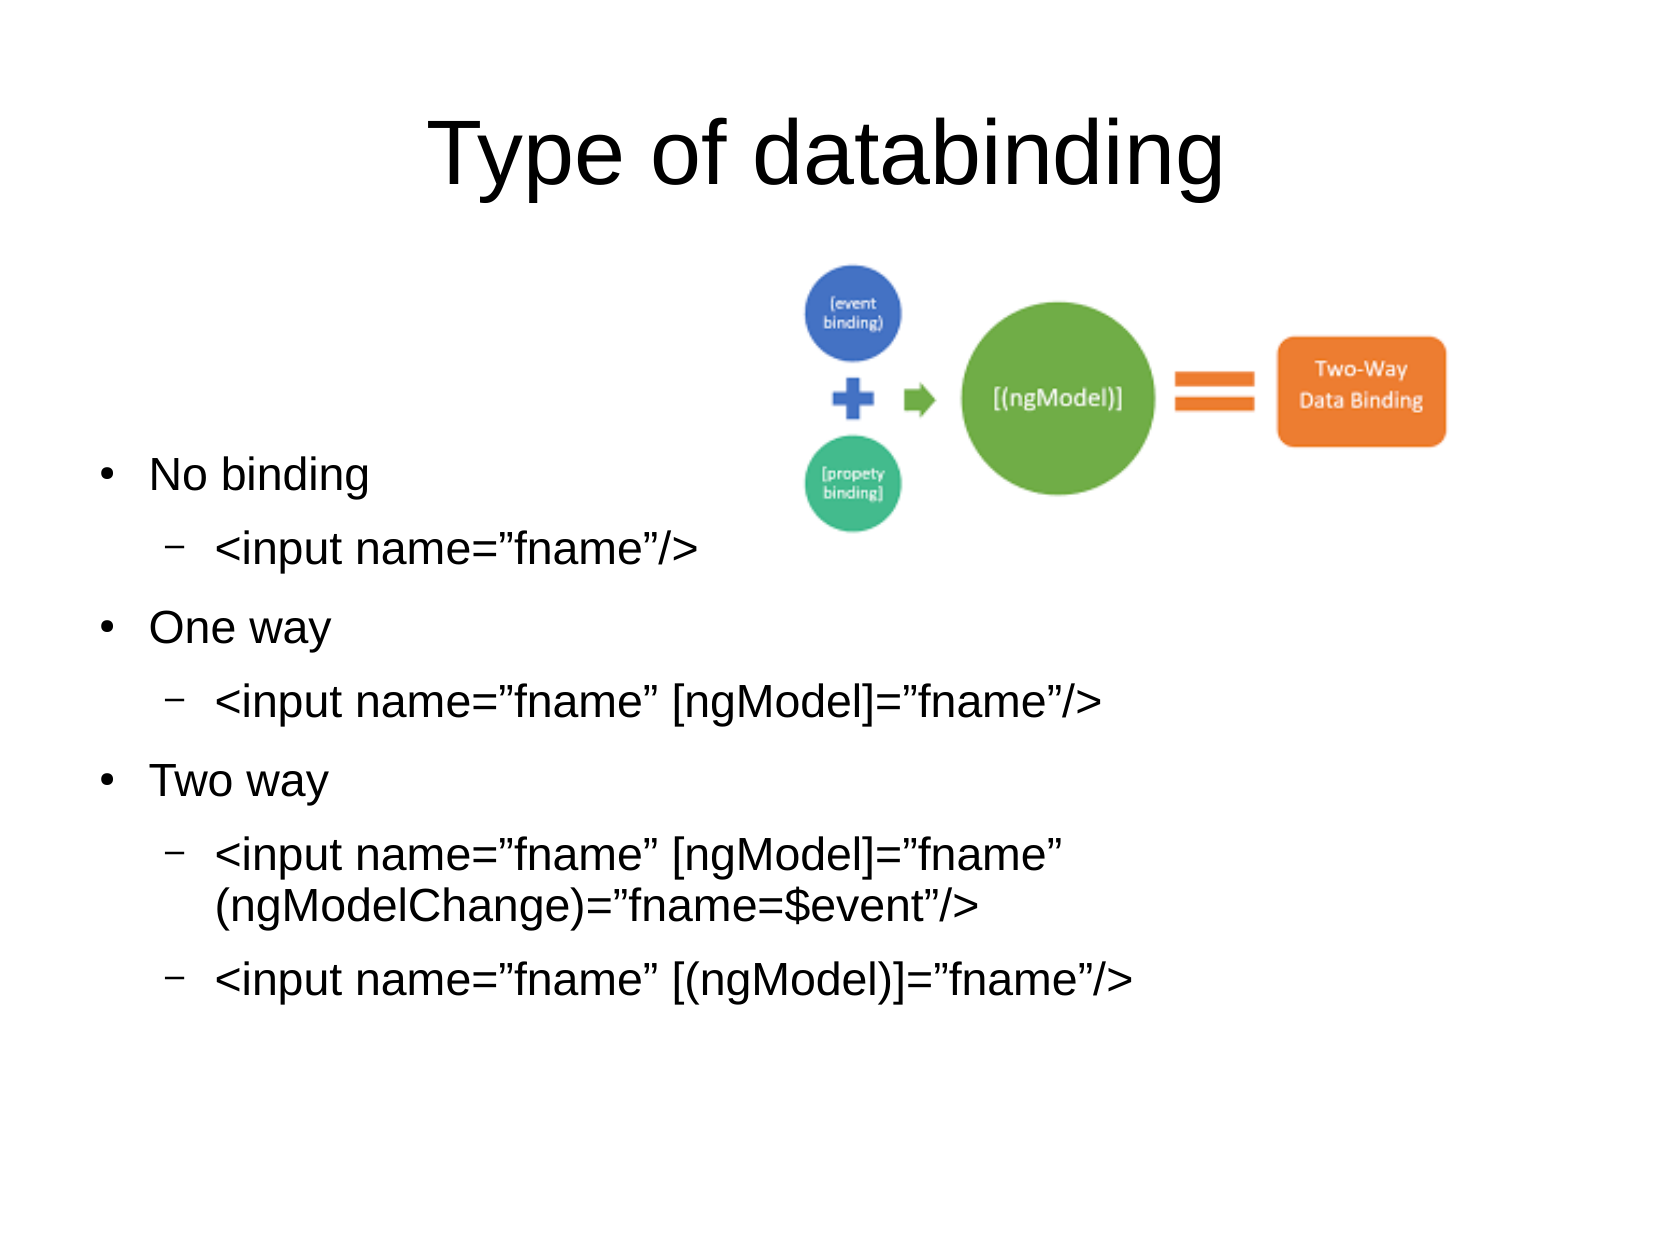

# Type of databinding
No binding
<input name=”fname”/>
One way
<input name=”fname” [ngModel]=”fname”/>
Two way
<input name=”fname” [ngModel]=”fname” (ngModelChange)=”fname=$event”/>
<input name=”fname” [(ngModel)]=”fname”/>